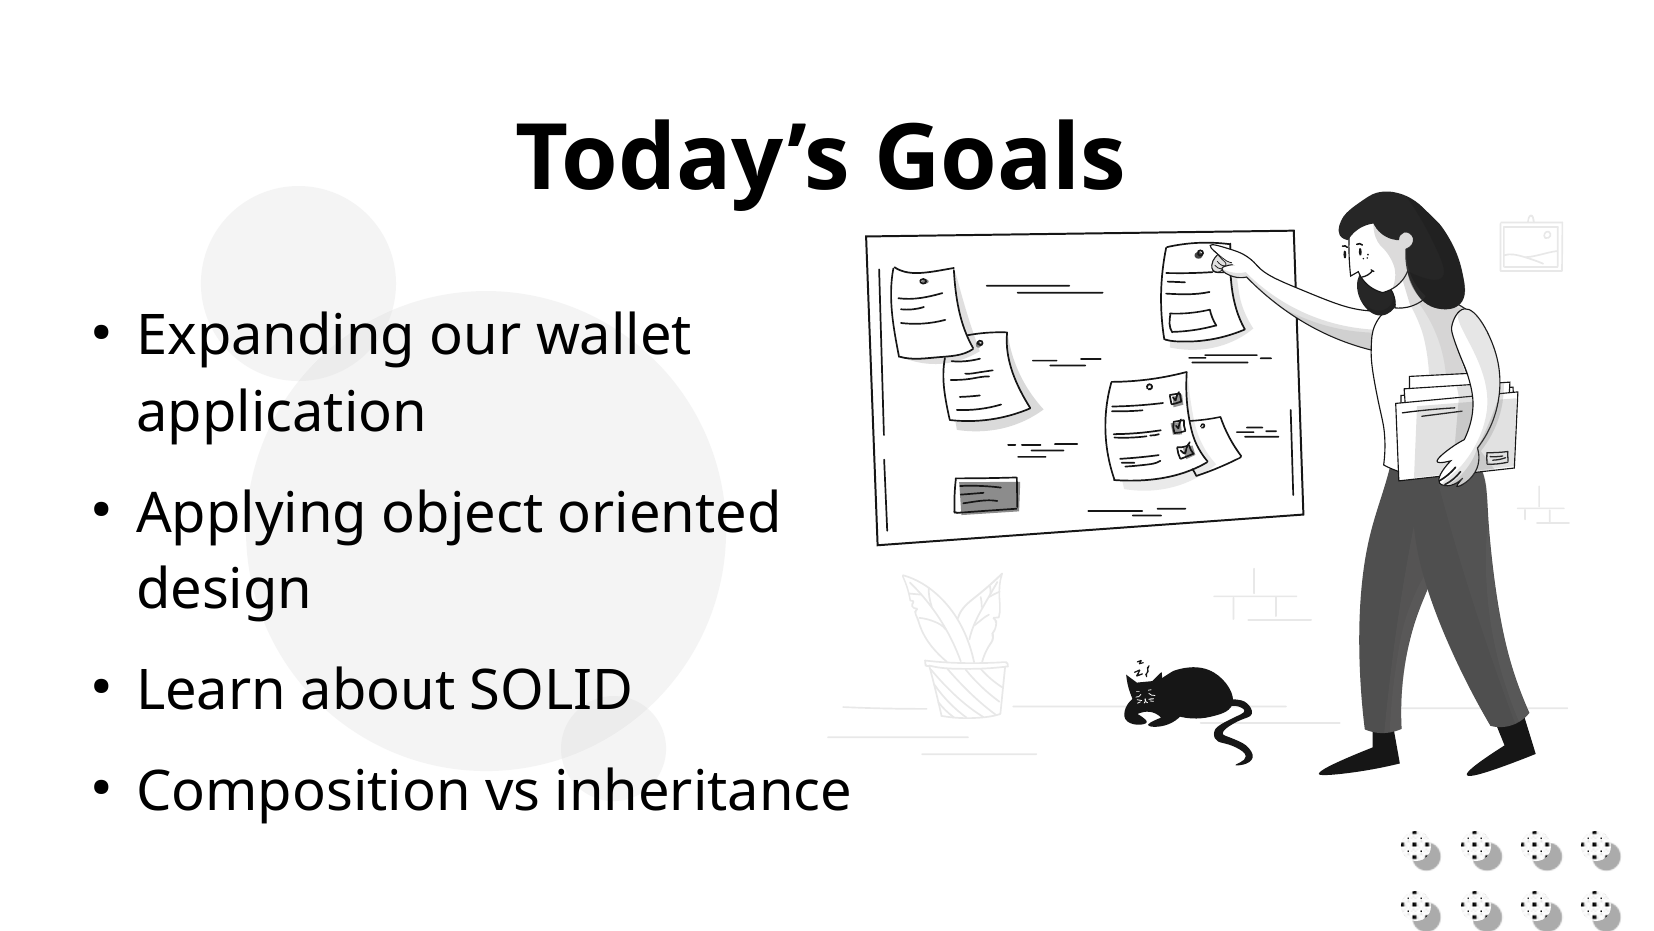

# Today’s Goals
Expanding our wallet application
Applying object oriented design
Learn about SOLID
Composition vs inheritance